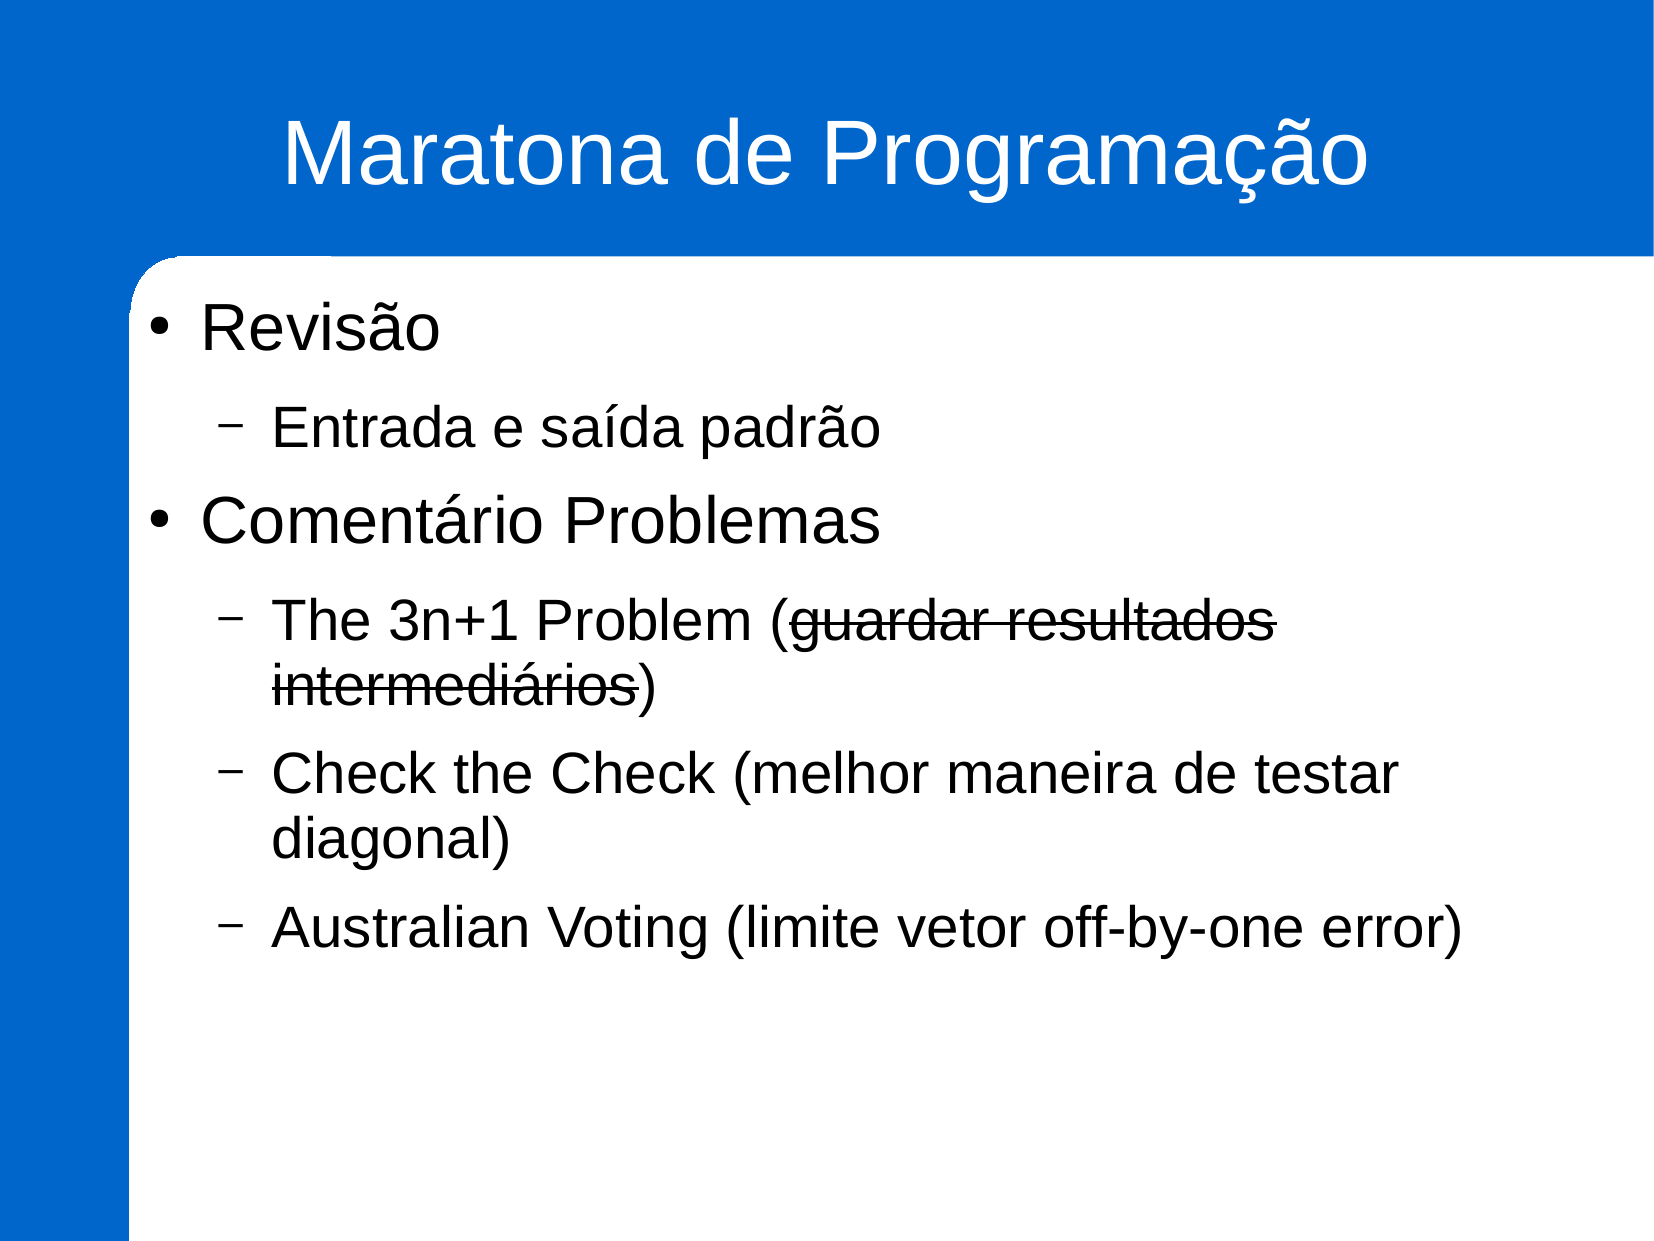

# Maratona de Programação
Revisão
Entrada e saída padrão
Comentário Problemas
The 3n+1 Problem (guardar resultados intermediários)
Check the Check (melhor maneira de testar diagonal)
Australian Voting (limite vetor off-by-one error)